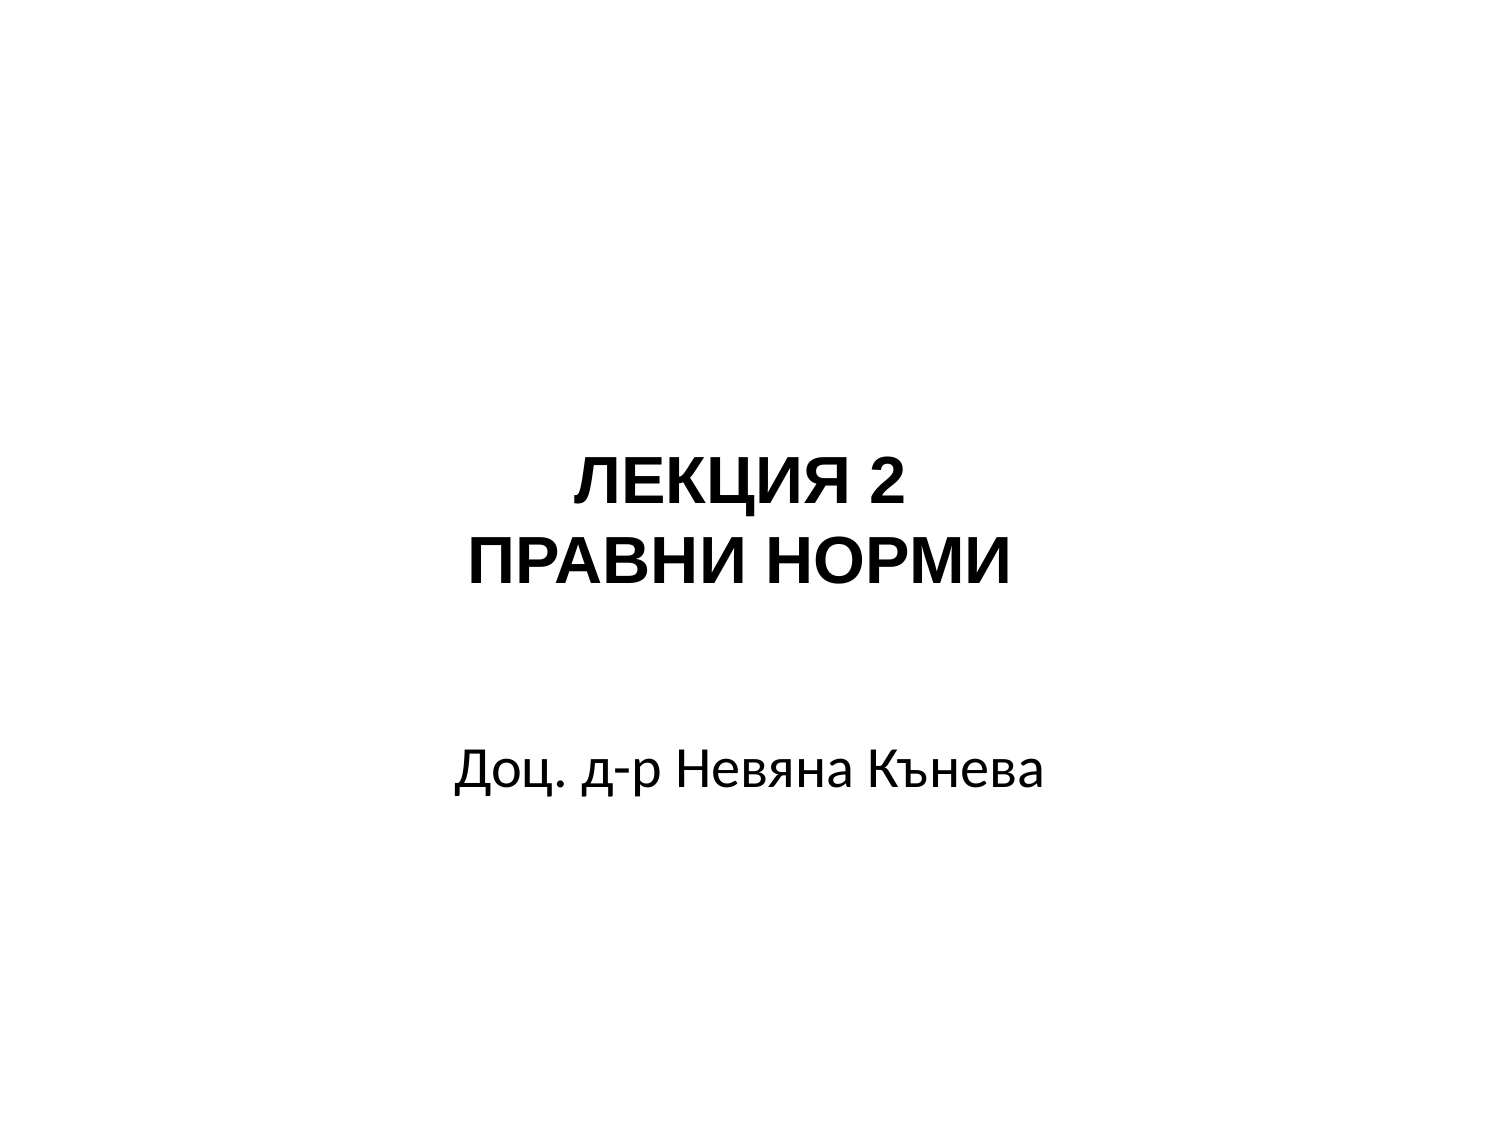

# ЛЕКЦИЯ 2 ПРАВНИ НОРМИ
Доц. д-р Невяна Кънева